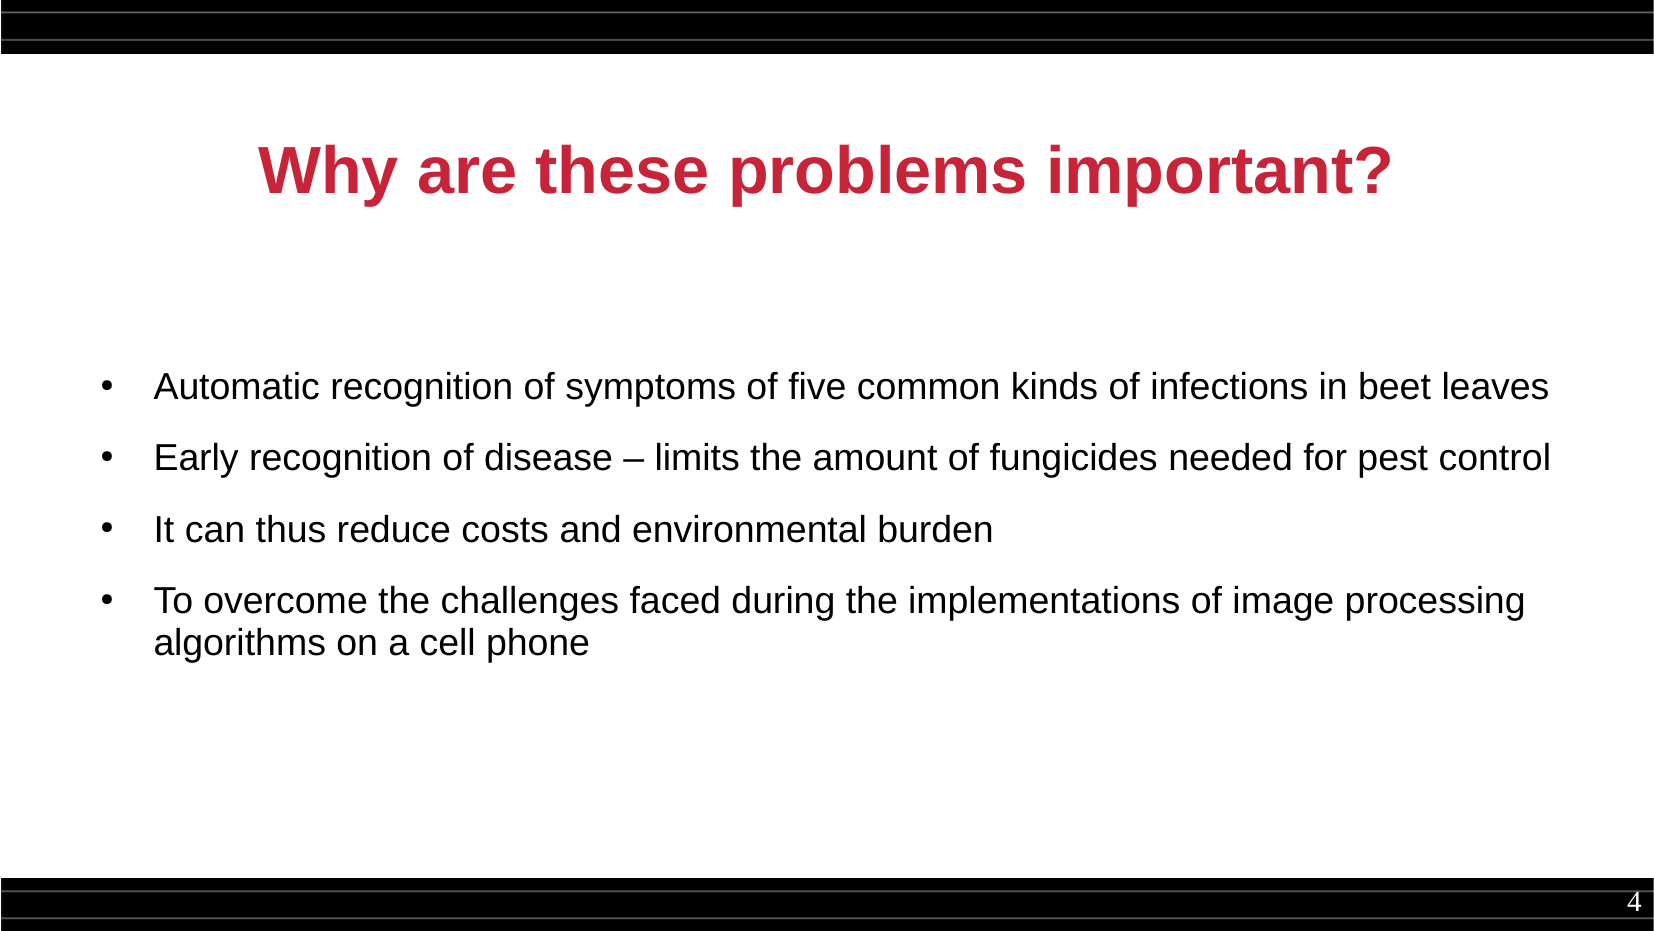

# Why are these problems important?
Automatic recognition of symptoms of five common kinds of infections in beet leaves
Early recognition of disease – limits the amount of fungicides needed for pest control
It can thus reduce costs and environmental burden
To overcome the challenges faced during the implementations of image processing algorithms on a cell phone